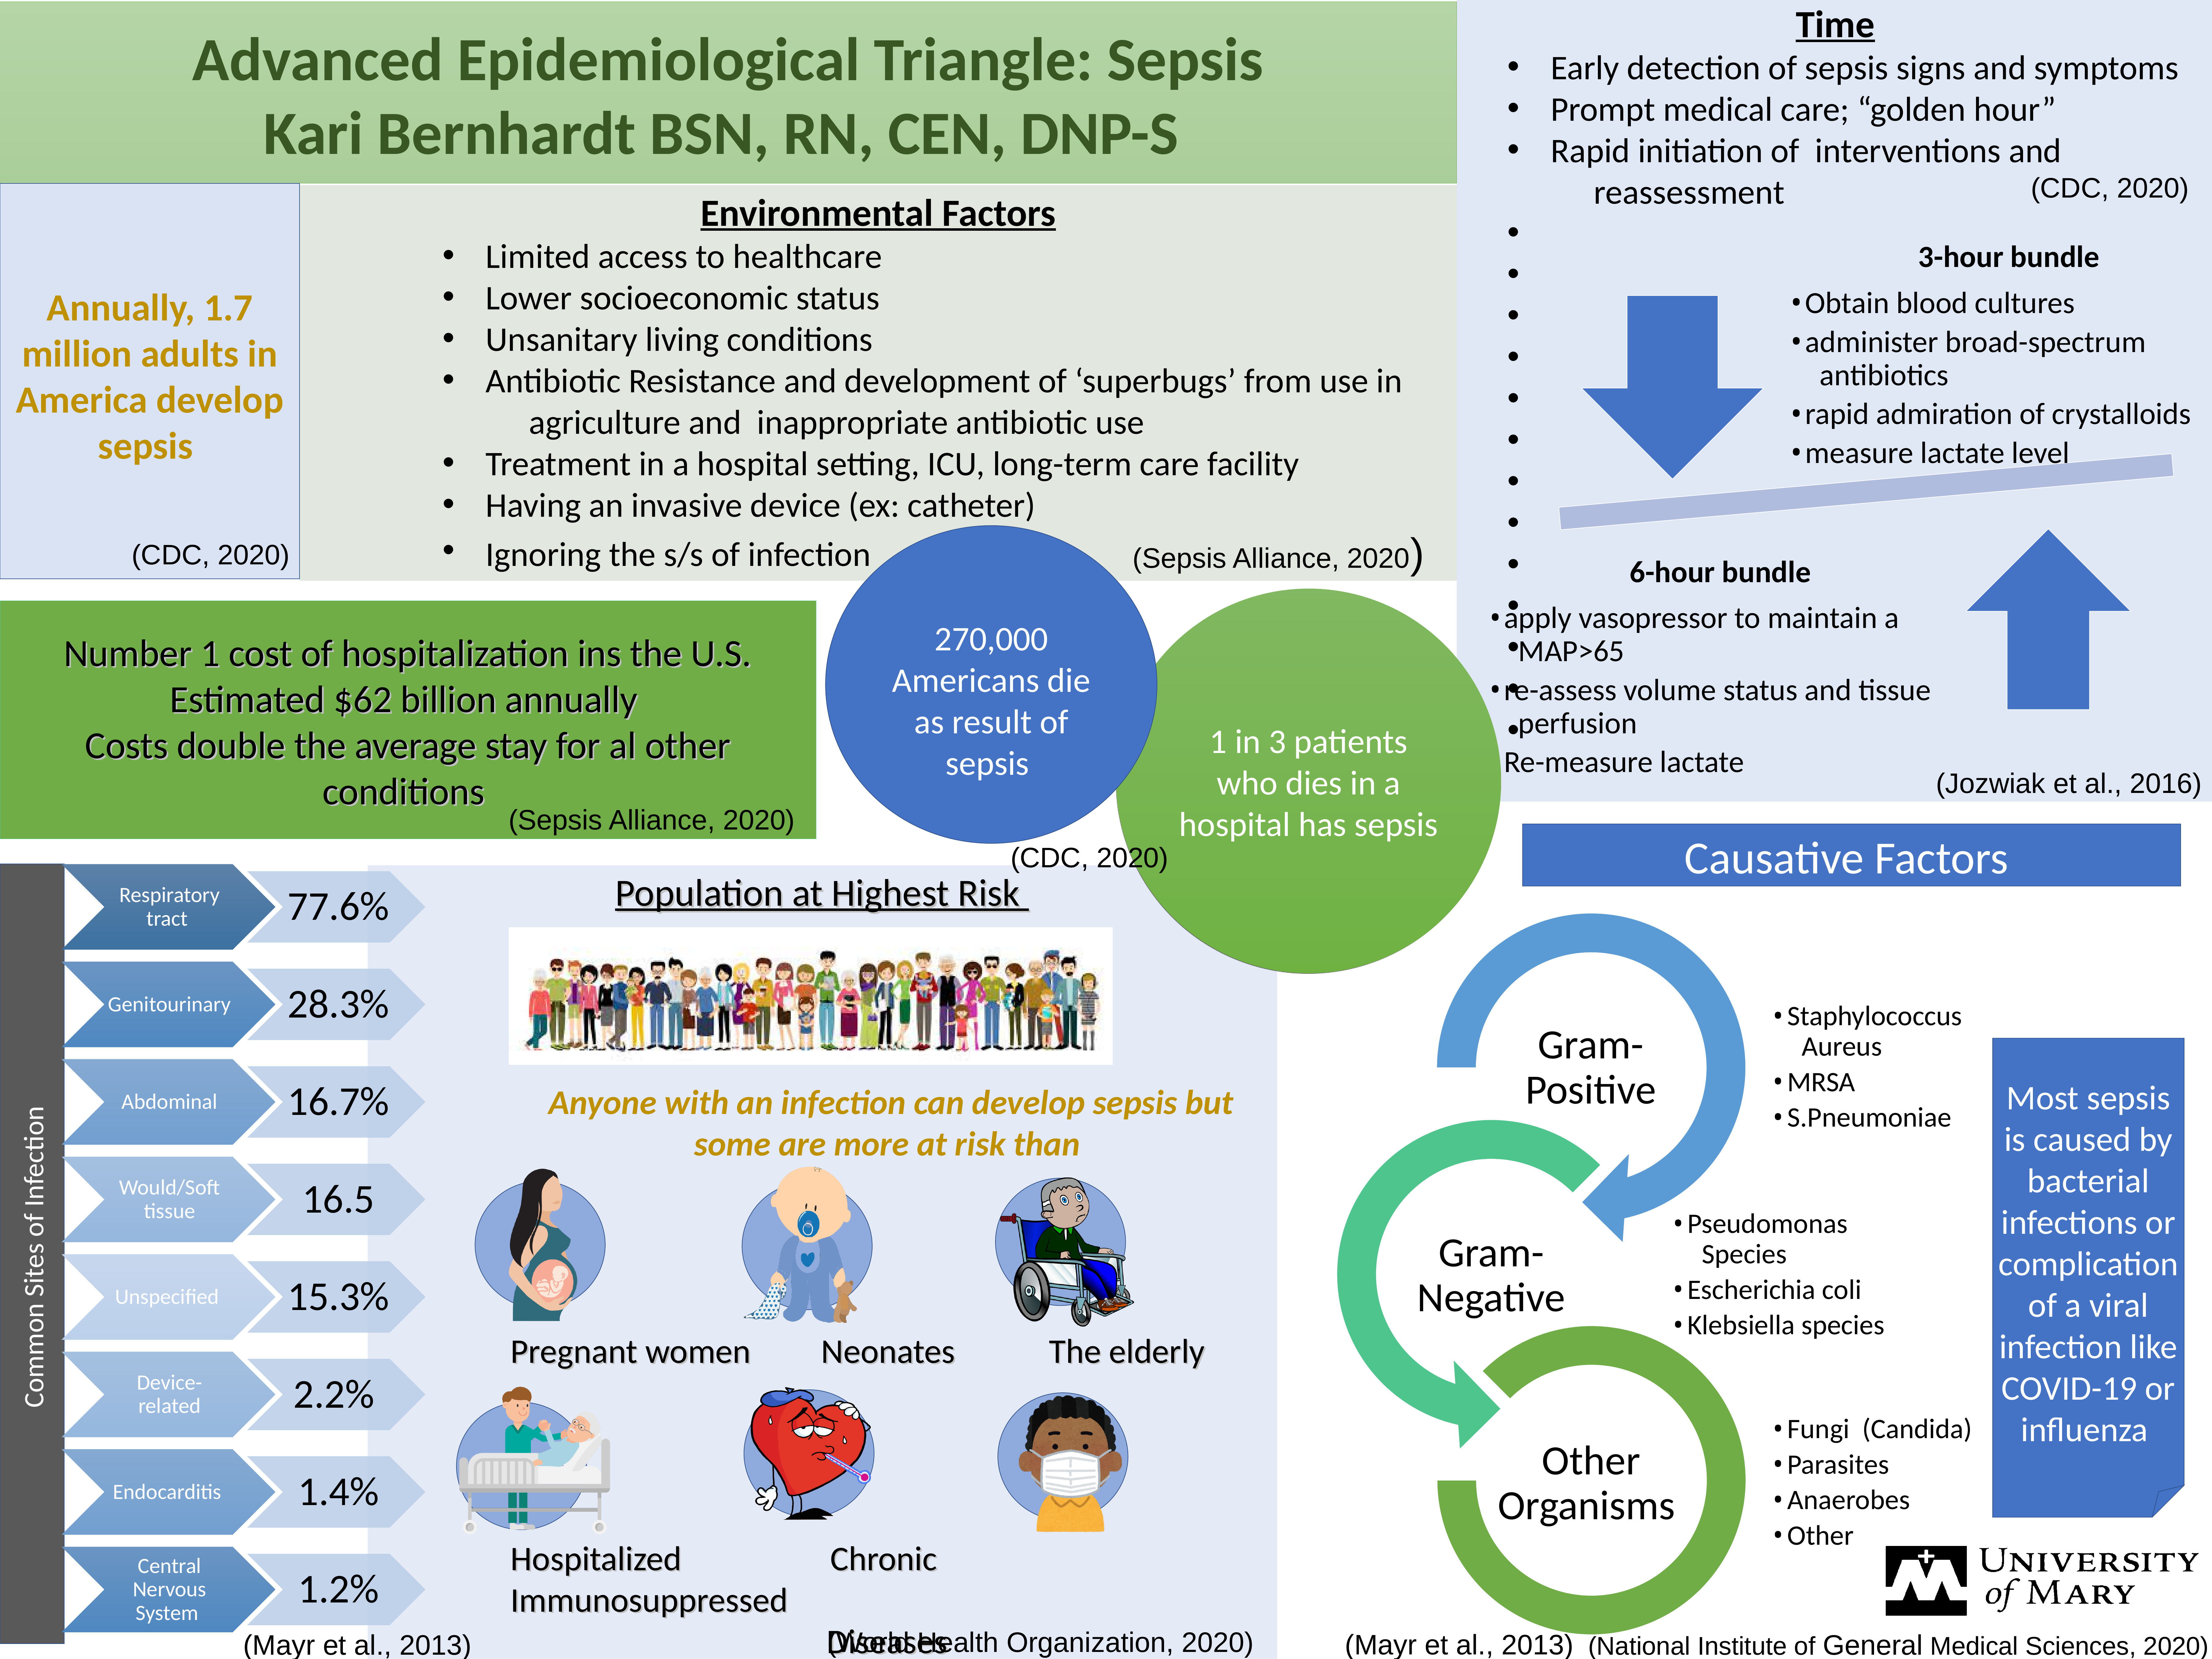

Time
Early detection of sepsis signs and symptoms
Prompt medical care; “golden hour”
Rapid initiation of interventions and reassessment
Advanced Epidemiological Triangle: Sepsis
 Kari Bernhardt BSN, RN, CEN, DNP-S
(CDC, 2020)
Annually, 1.7 million adults in America develop sepsis
Environmental Factors
Limited access to healthcare
Lower socioeconomic status
Unsanitary living conditions
Antibiotic Resistance and development of ‘superbugs’ from use in agriculture and inappropriate antibiotic use
Treatment in a hospital setting, ICU, long-term care facility
Having an invasive device (ex: catheter)
Ignoring the s/s of infection
3-hour bundle
Obtain blood cultures
administer broad-spectrum antibiotics
rapid admiration of crystalloids
measure lactate level
6-hour bundle
apply vasopressor to maintain a MAP>65
re-assess volume status and tissue perfusion
Re-measure lactate
(Sepsis Alliance, 2020)
270,000 Americans die as result of sepsis
(CDC, 2020)
1 in 3 patients who dies in a hospital has sepsis
Number 1 cost of hospitalization ins the U.S.
Estimated $62 billion annually
Costs double the average stay for al other conditions
(Jozwiak et al., 2016)
(Sepsis Alliance, 2020)
Causative Factors
(CDC, 2020)
Respiratory tract
77.6%
Genitourinary
28.3%
Abdominal
16.7%
Would/Soft tissue
16.5
Unspecified
15.3%
Device-related
2.2%
Endocarditis
1.4%
Central Nervous System
1.2%
Population at Highest Risk
Anyone with an infection can develop sepsis but some are more at risk than
Pregnant women Neonates The elderly
Hospitalized Chronic Immunosuppressed
											 Diseases
Staphylococcus Aureus
MRSA
S.Pneumoniae
Gram-Positive
Pseudomonas Species
Escherichia coli
Klebsiella species
Gram-Negative
Fungi (Candida)
Parasites
Anaerobes
Other
Other Organisms
Most sepsis is caused by bacterial infections or complication of a viral infection like COVID-19 or influenza
Common Sites of Infection
(World Health Organization, 2020)
(Mayr et al., 2013)
(Mayr et al., 2013)
(National Institute of General Medical Sciences, 2020)